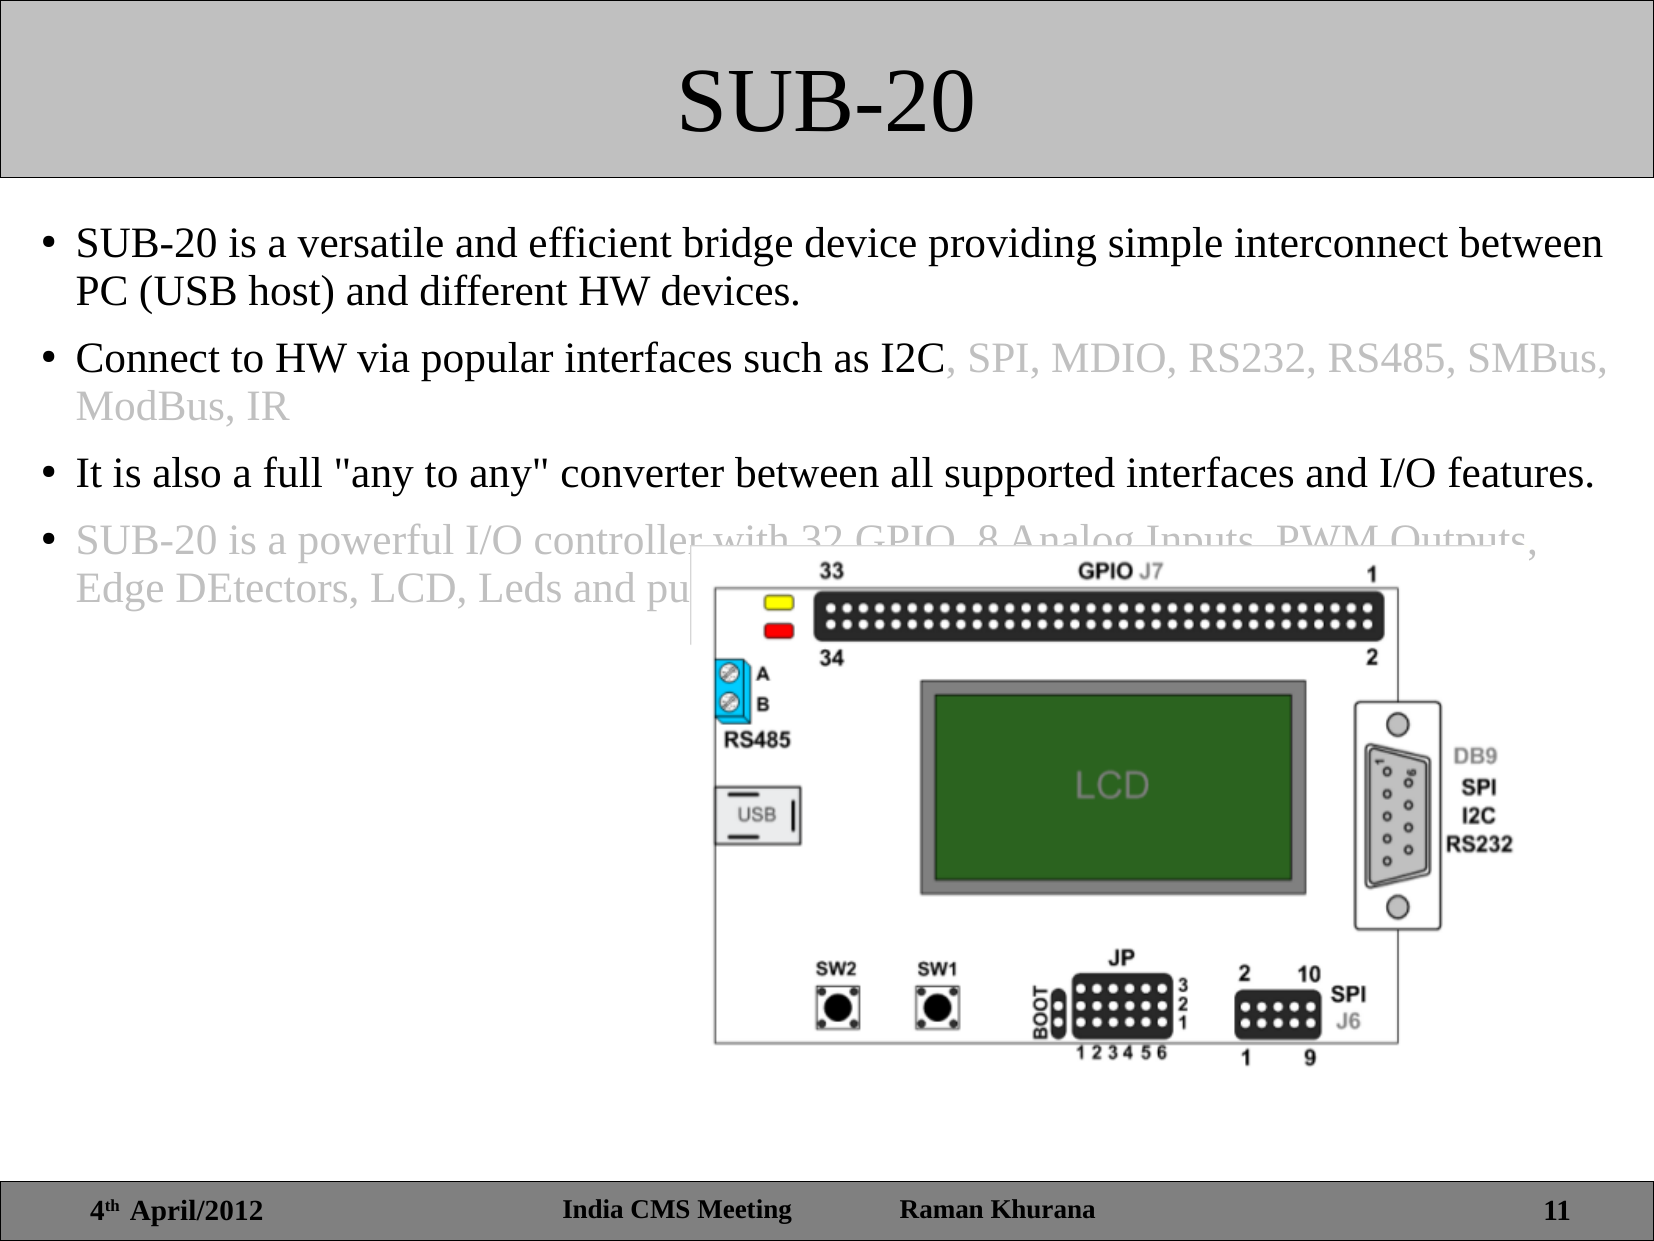

# SUB-20
SUB-20 is a versatile and efficient bridge device providing simple interconnect between PC (USB host) and different HW devices.
Connect to HW via popular interfaces such as I2C, SPI, MDIO, RS232, RS485, SMBus, ModBus, IR
It is also a full "any to any" converter between all supported interfaces and I/O features.
SUB-20 is a powerful I/O controller with 32 GPIO, 8 Analog Inputs, PWM Outputs, Edge DEtectors, LCD, Leds and push buttons.
11